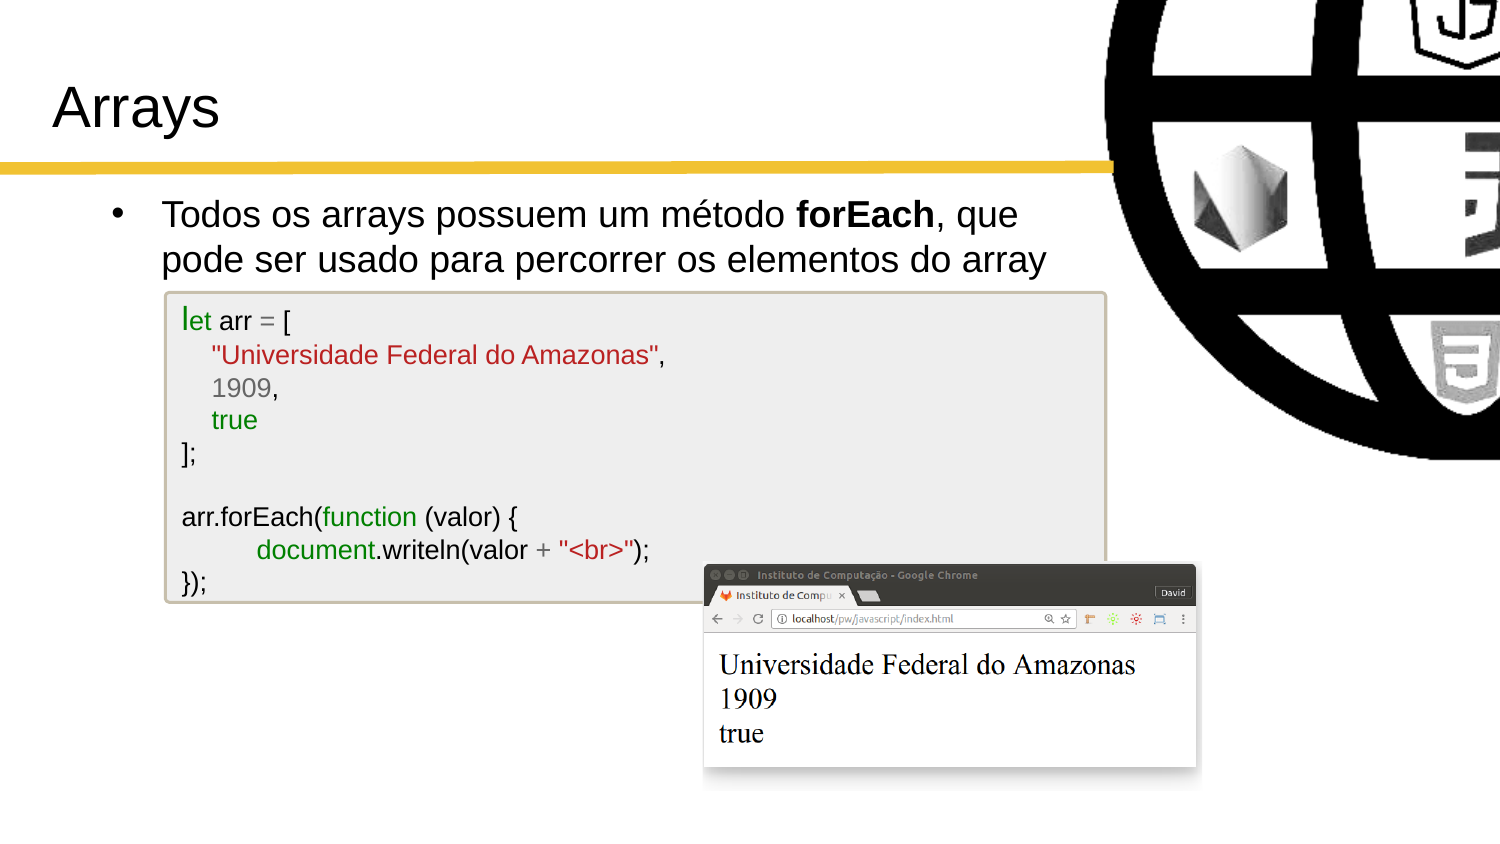

Arrays
Todos os arrays possuem um método forEach, que pode ser usado para percorrer os elementos do array
let arr = [
 "Universidade Federal do Amazonas",
 1909,
 true
];
arr.forEach(function (valor) {
	document.writeln(valor + "<br>");
});